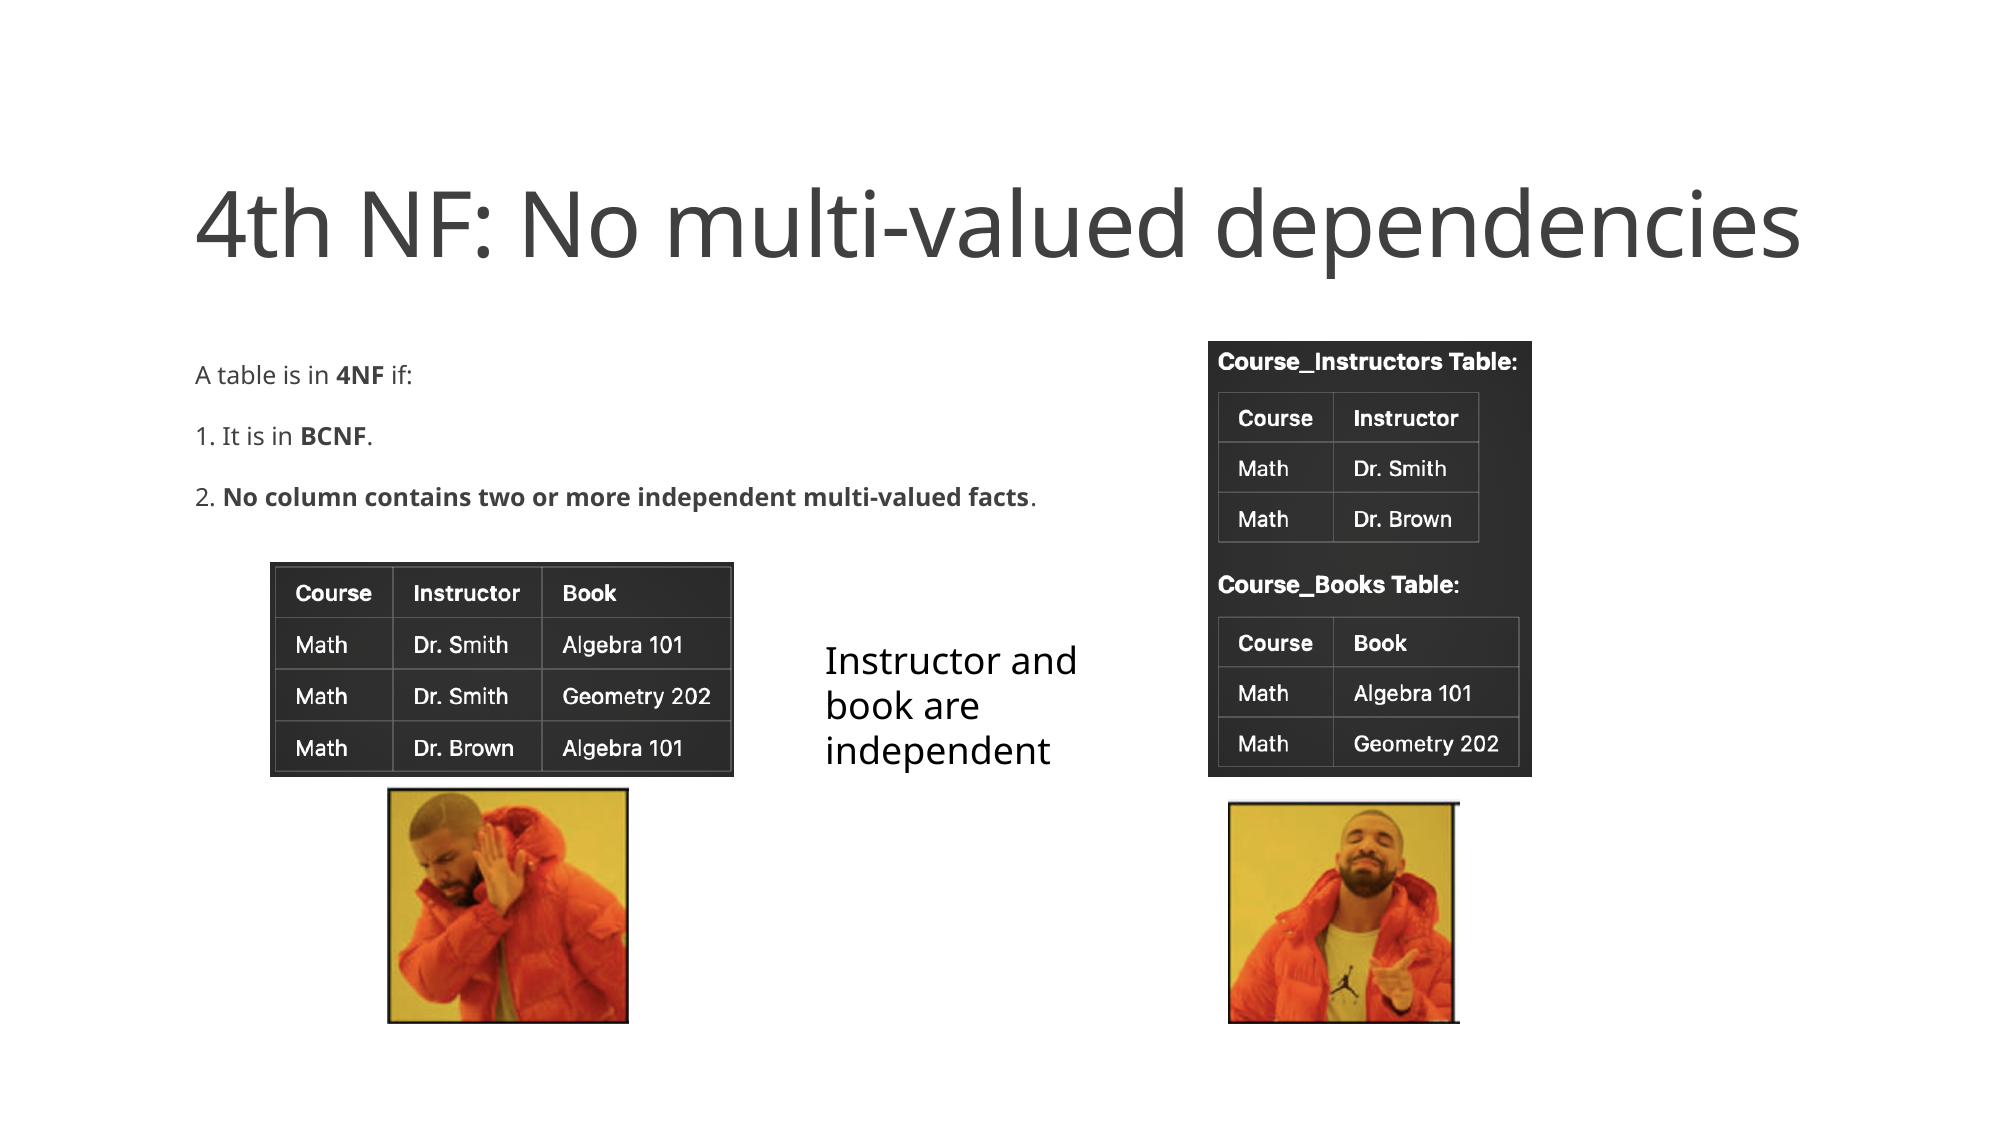

# 4th NF: No multi-valued dependencies
A table is in 4NF if:
1. It is in BCNF.
2. No column contains two or more independent multi-valued facts.
Instructor and book are independent